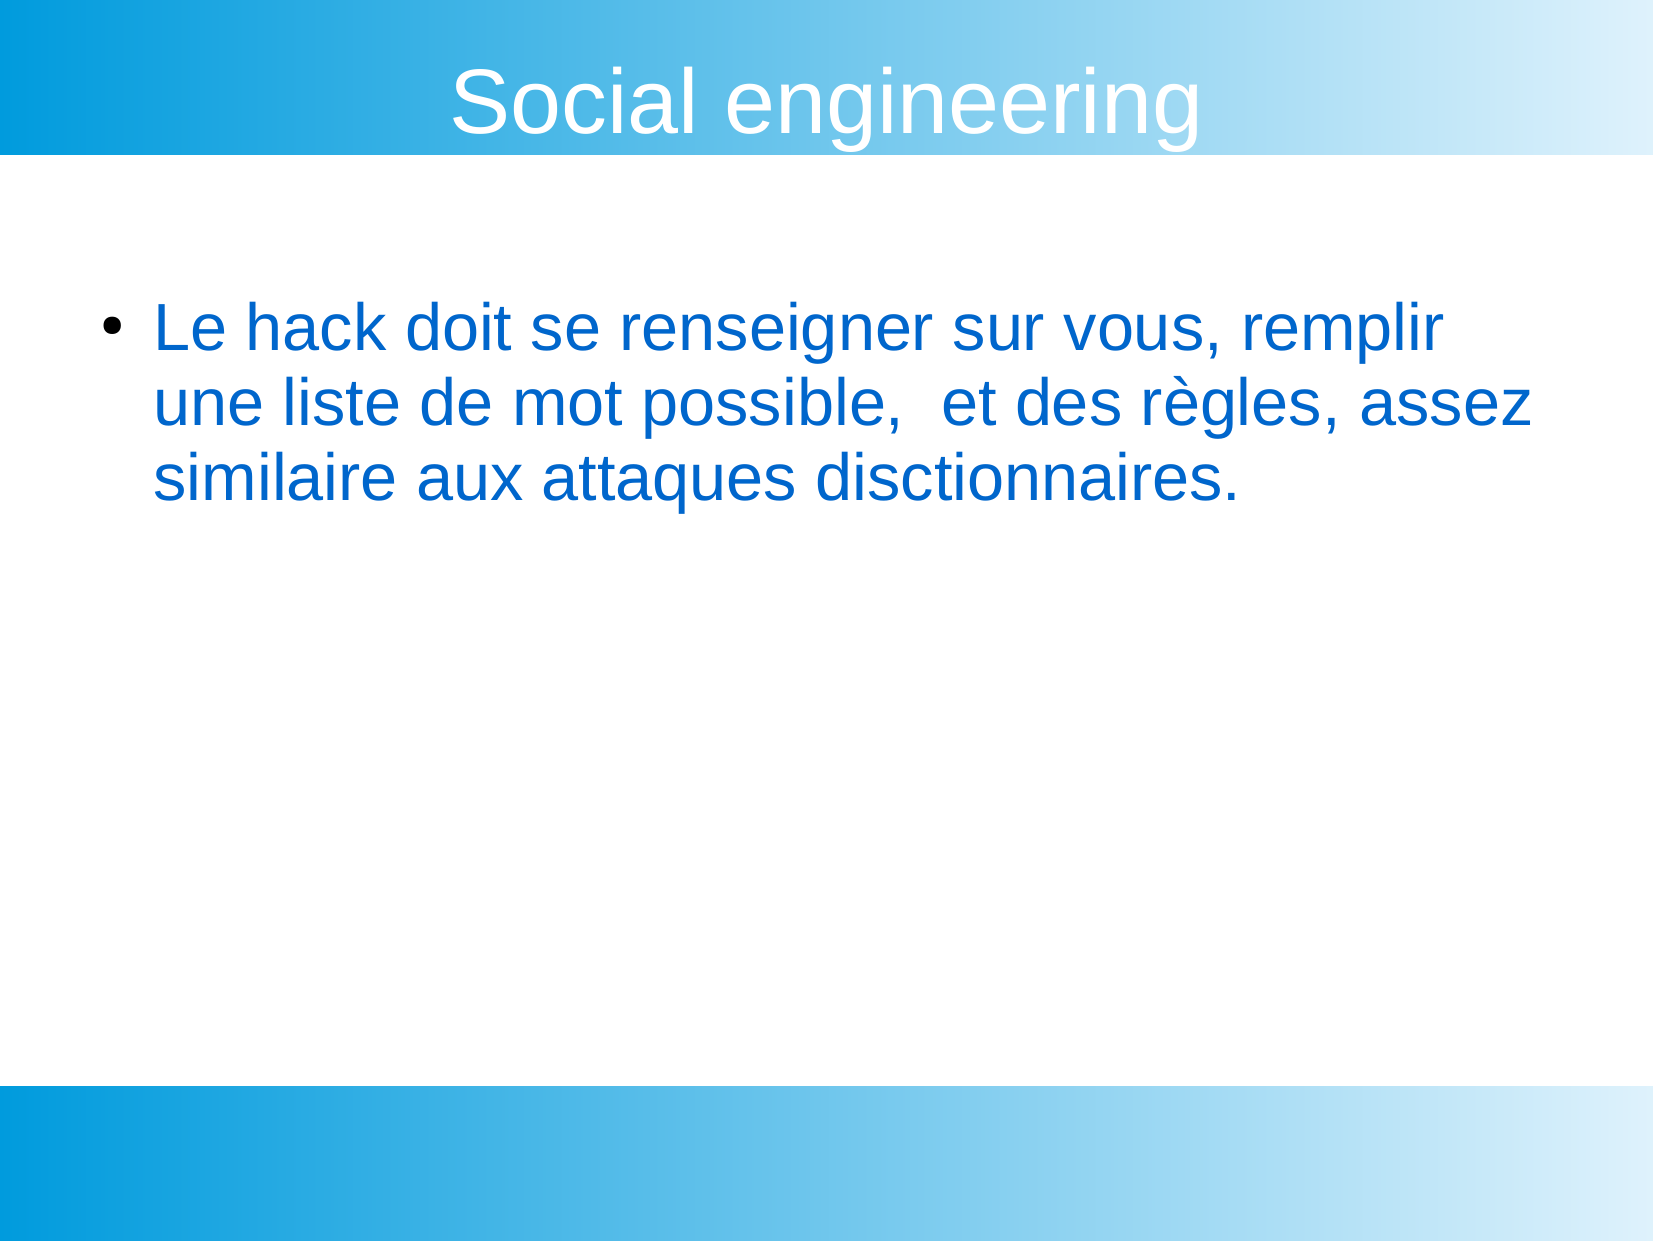

# Social engineering
Le hack doit se renseigner sur vous, remplir une liste de mot possible, et des règles, assez similaire aux attaques disctionnaires.